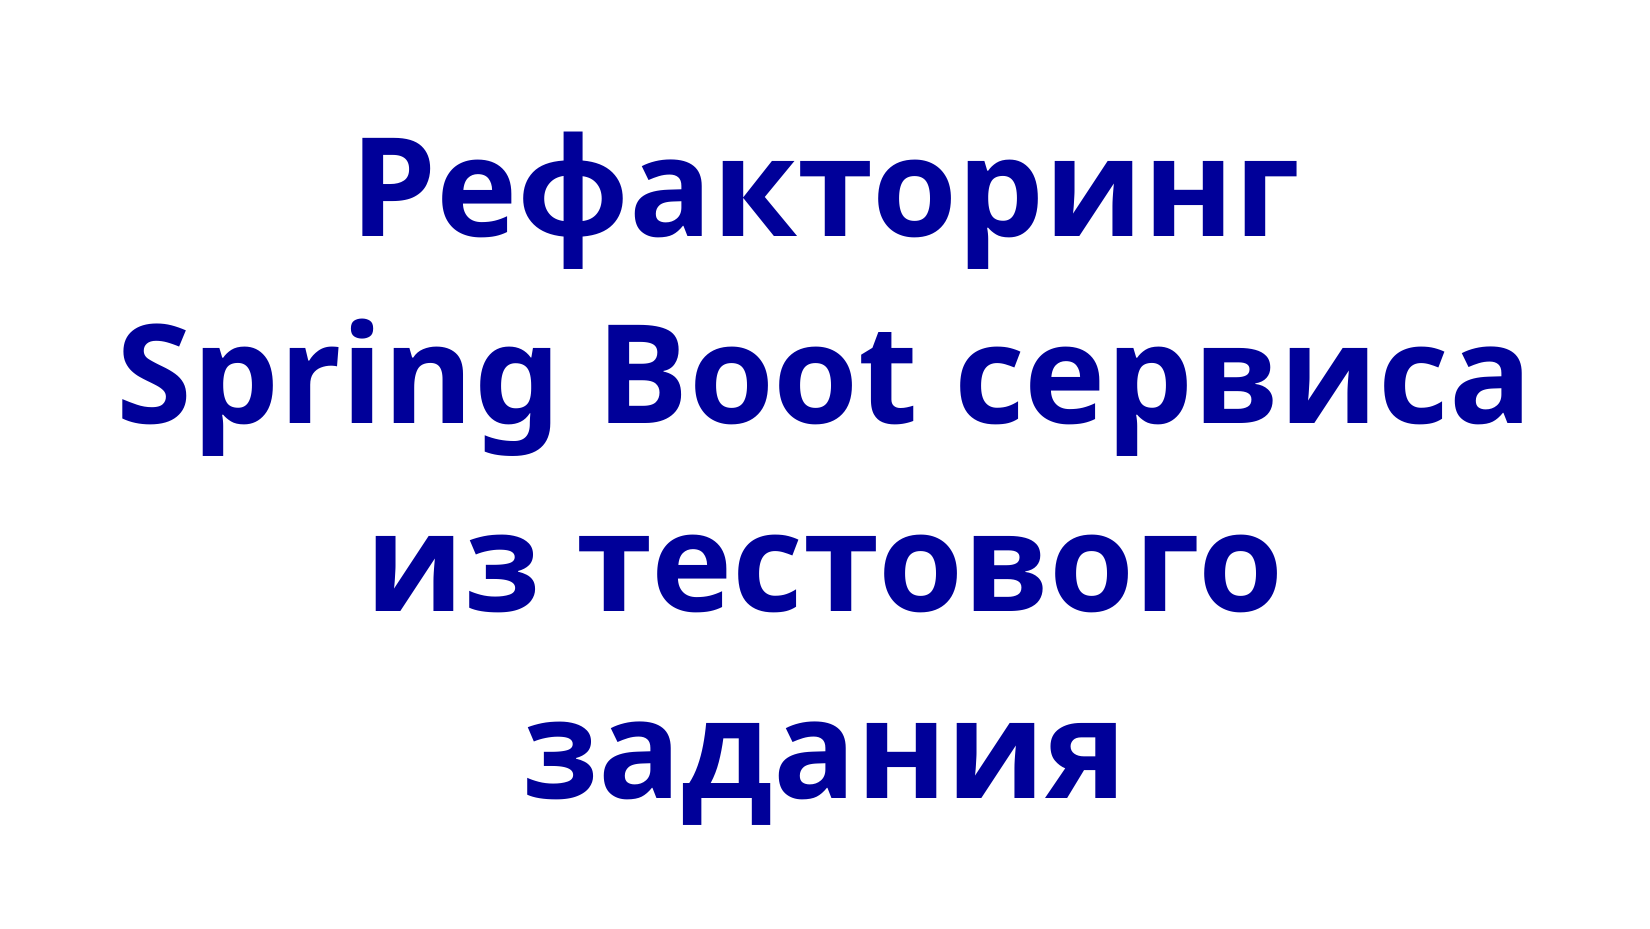

# Рефакторинг
Spring Boot сервиса
из тестового
задания